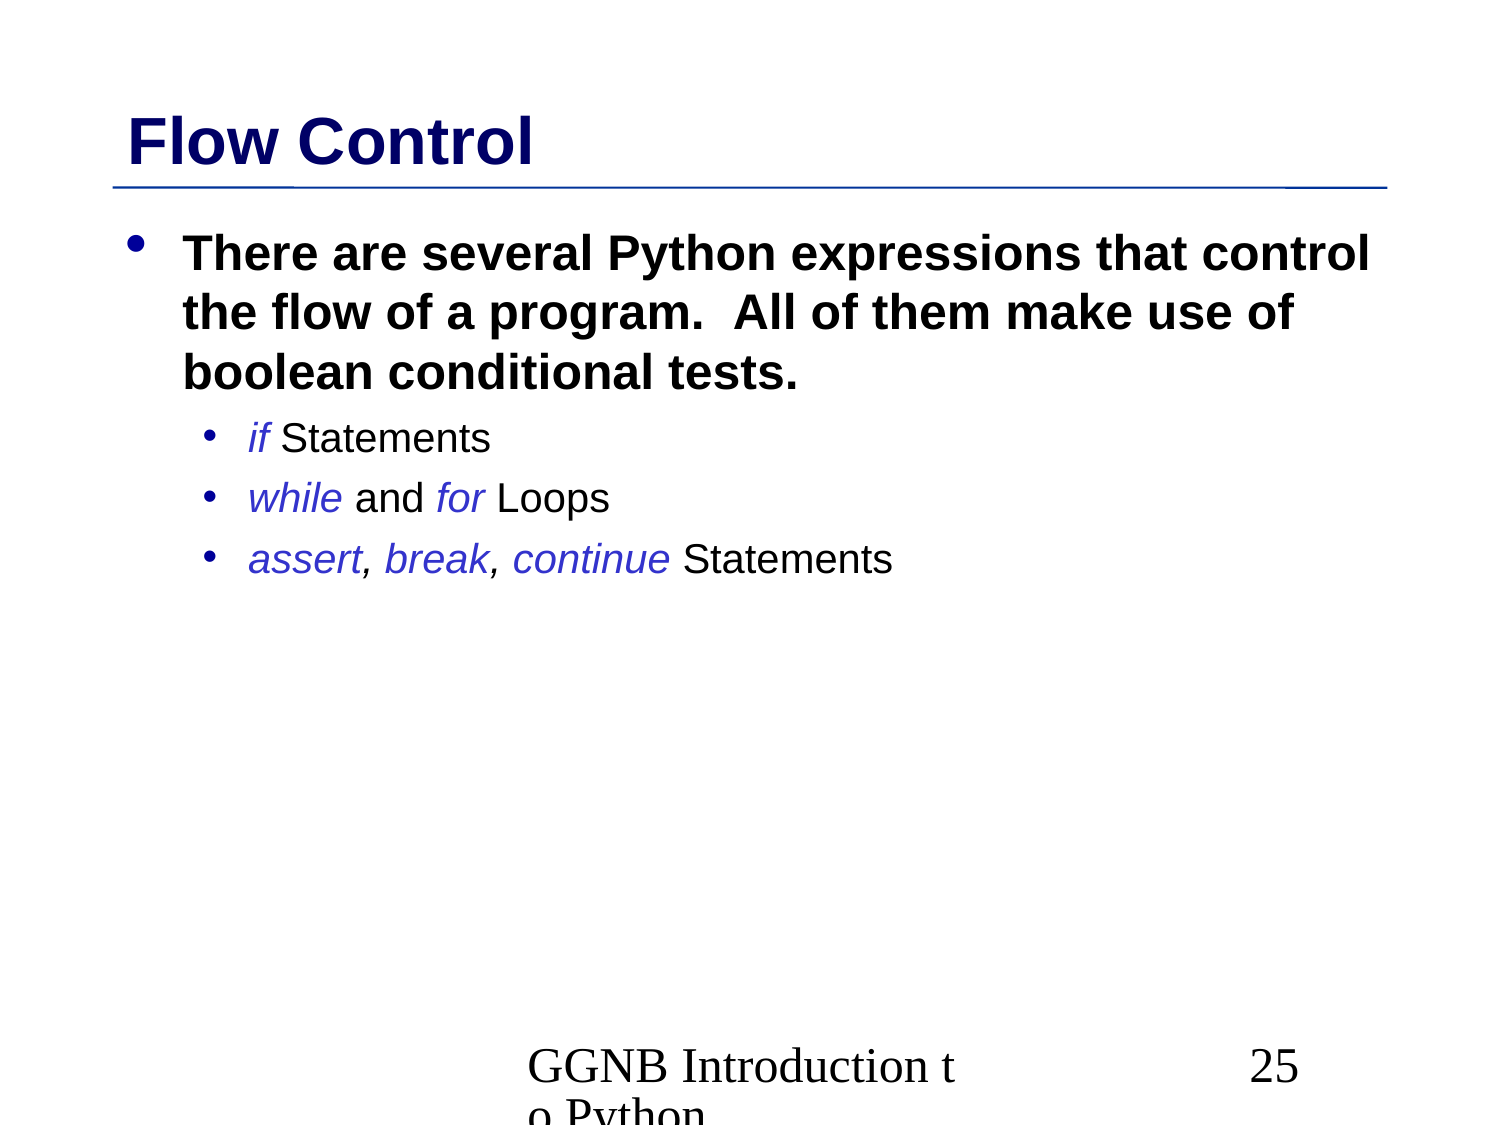

# Flow Control
There are several Python expressions that control the flow of a program. All of them make use of boolean conditional tests.
if Statements
while and for Loops
assert, break, continue Statements
25
GGNB Introduction to Python